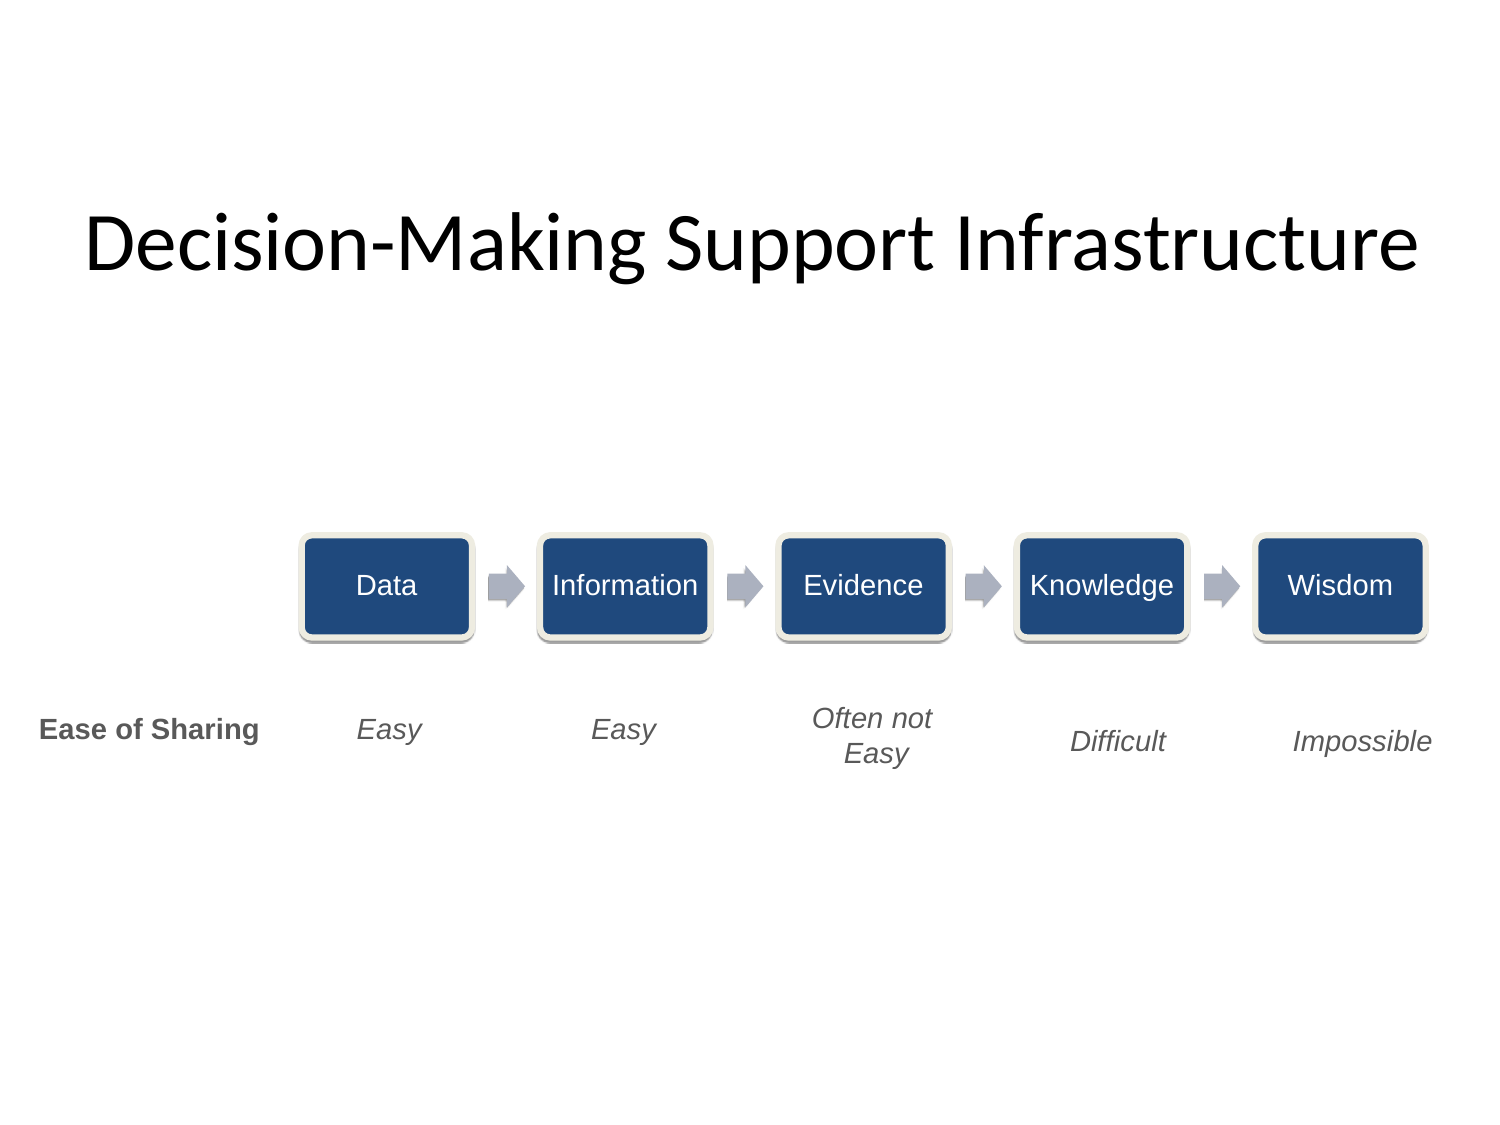

# Decision-Making Support Infrastructure
Data
Information
Evidence
Knowledge
Wisdom
Often not
Easy
Ease of Sharing
Easy
Easy
Difficult
Impossible